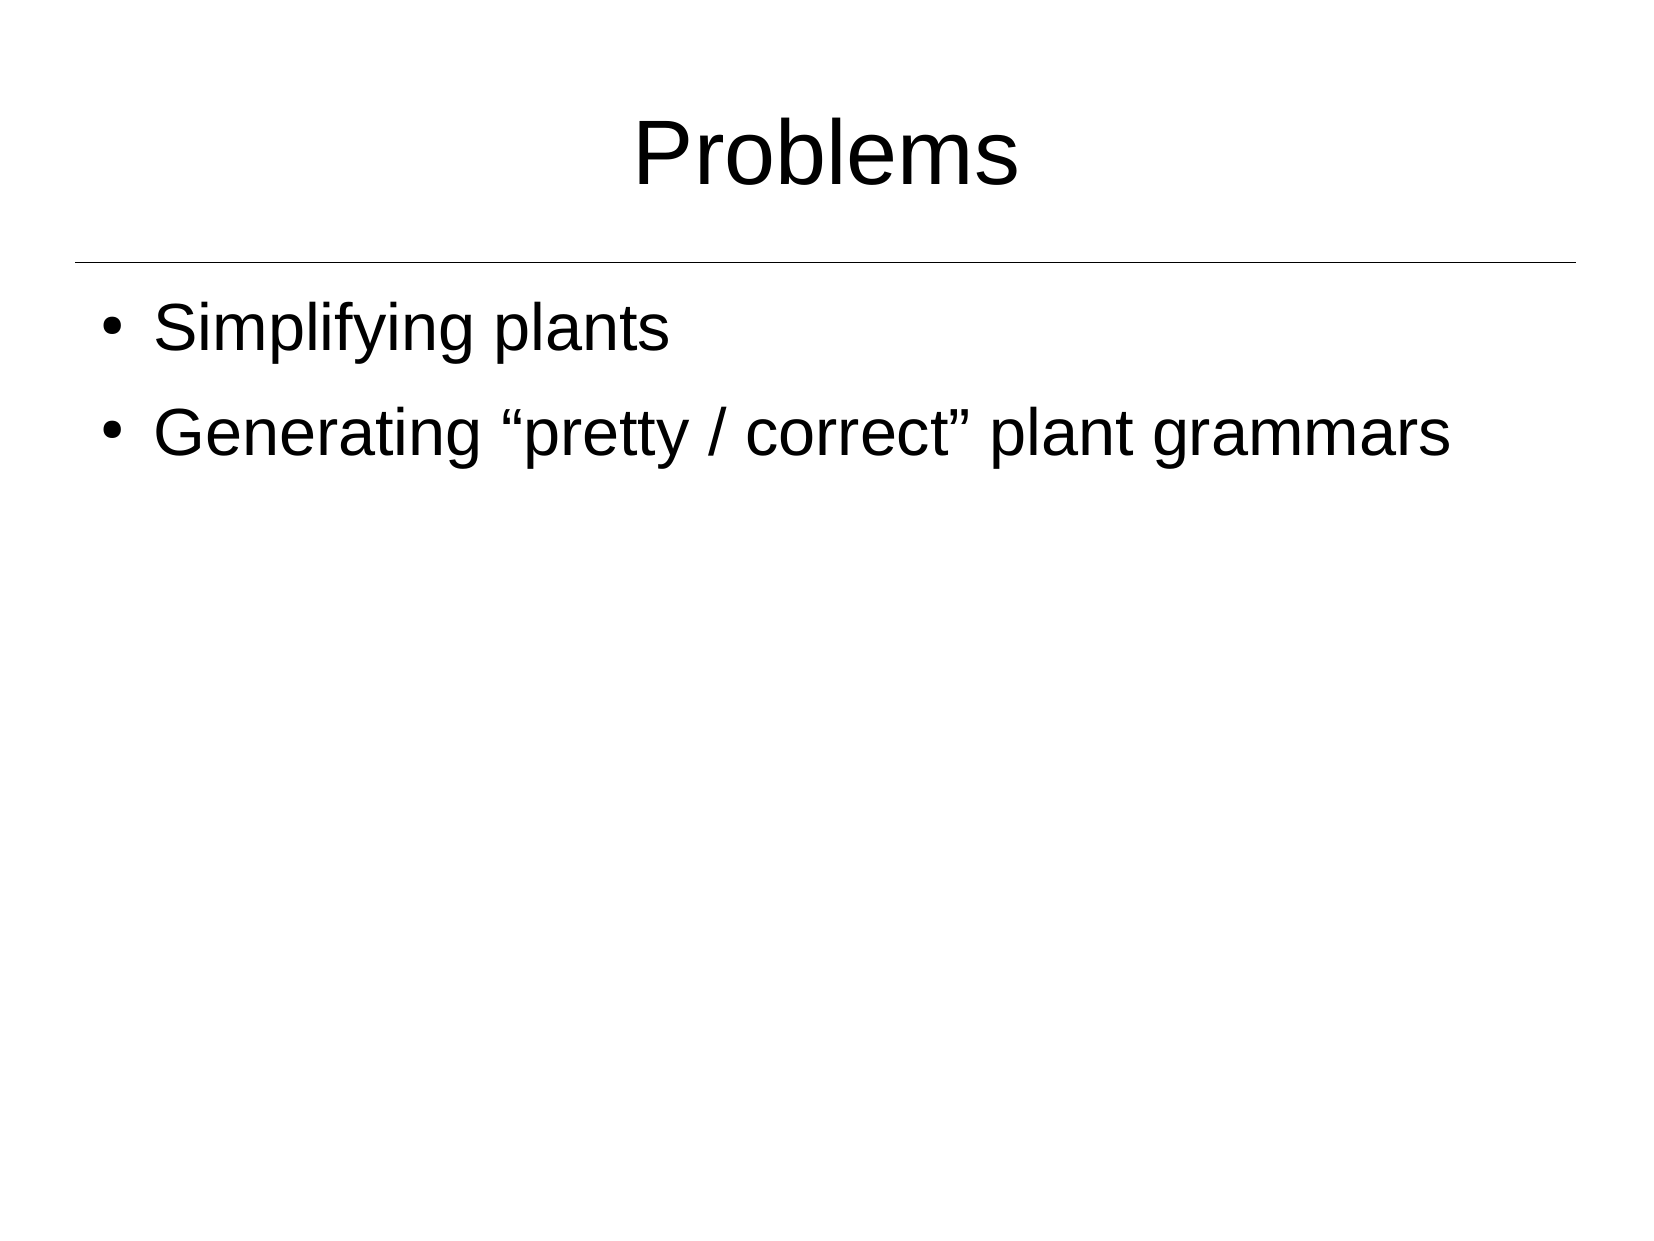

# Problems
Simplifying plants
Generating “pretty / correct” plant grammars